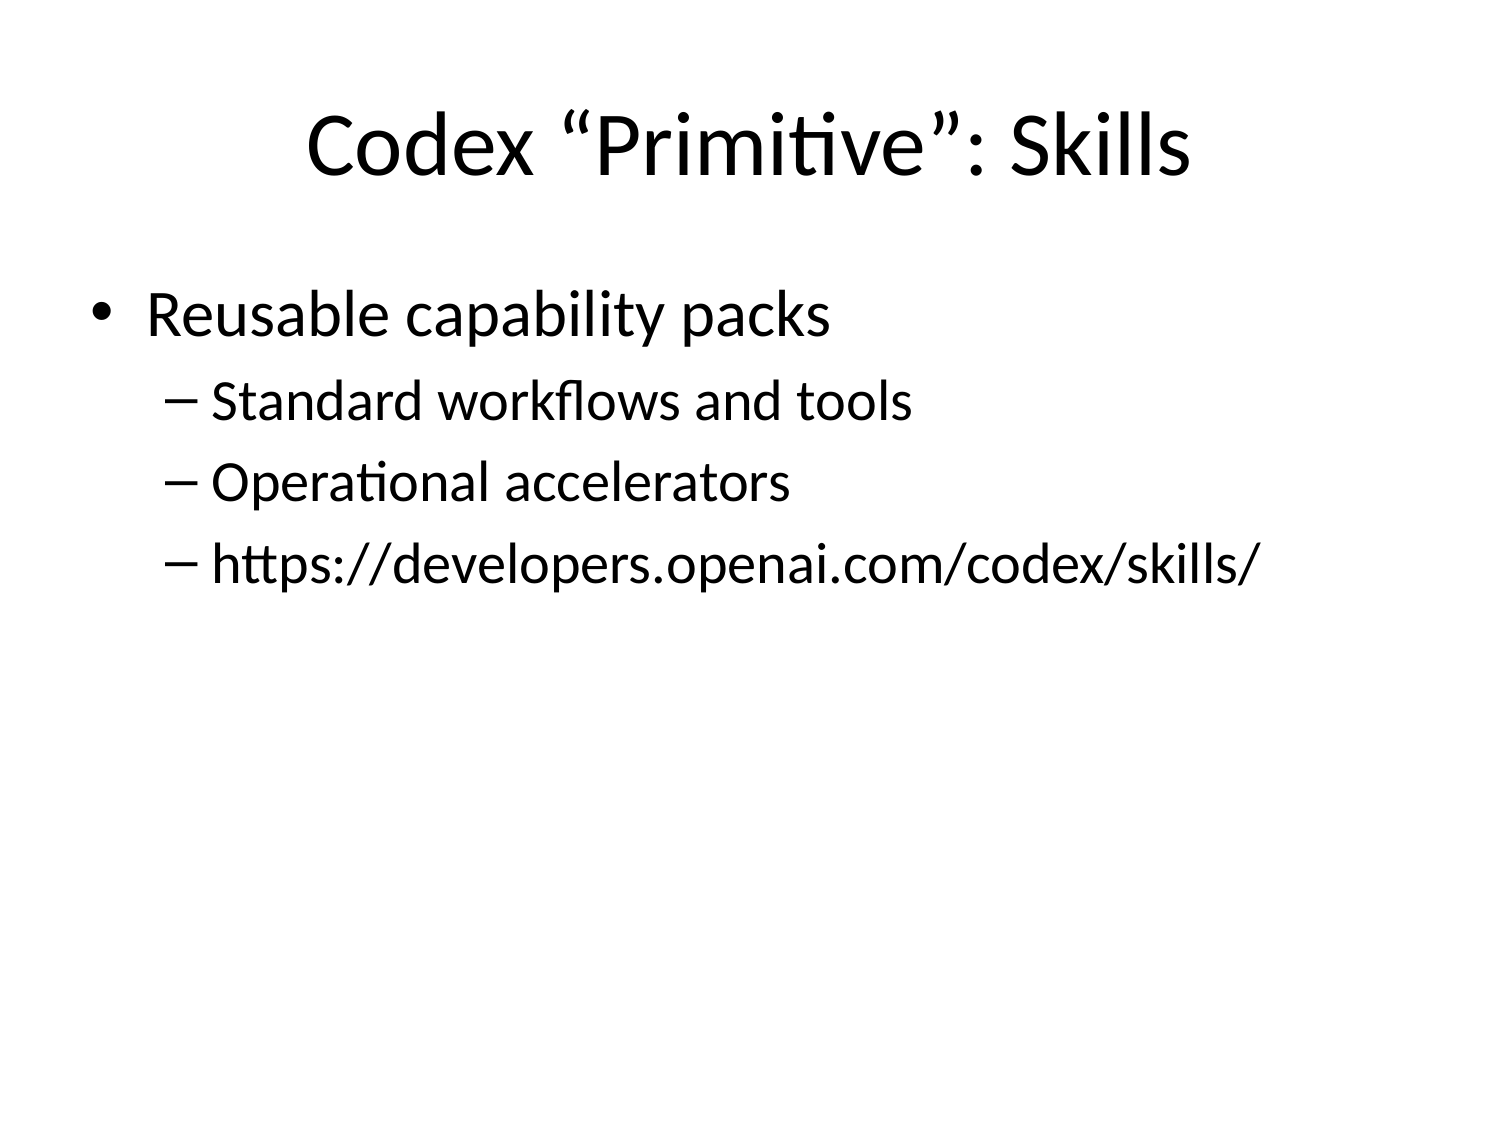

# Codex “Primitive”: Skills
Reusable capability packs
Standard workflows and tools
Operational accelerators
https://developers.openai.com/codex/skills/